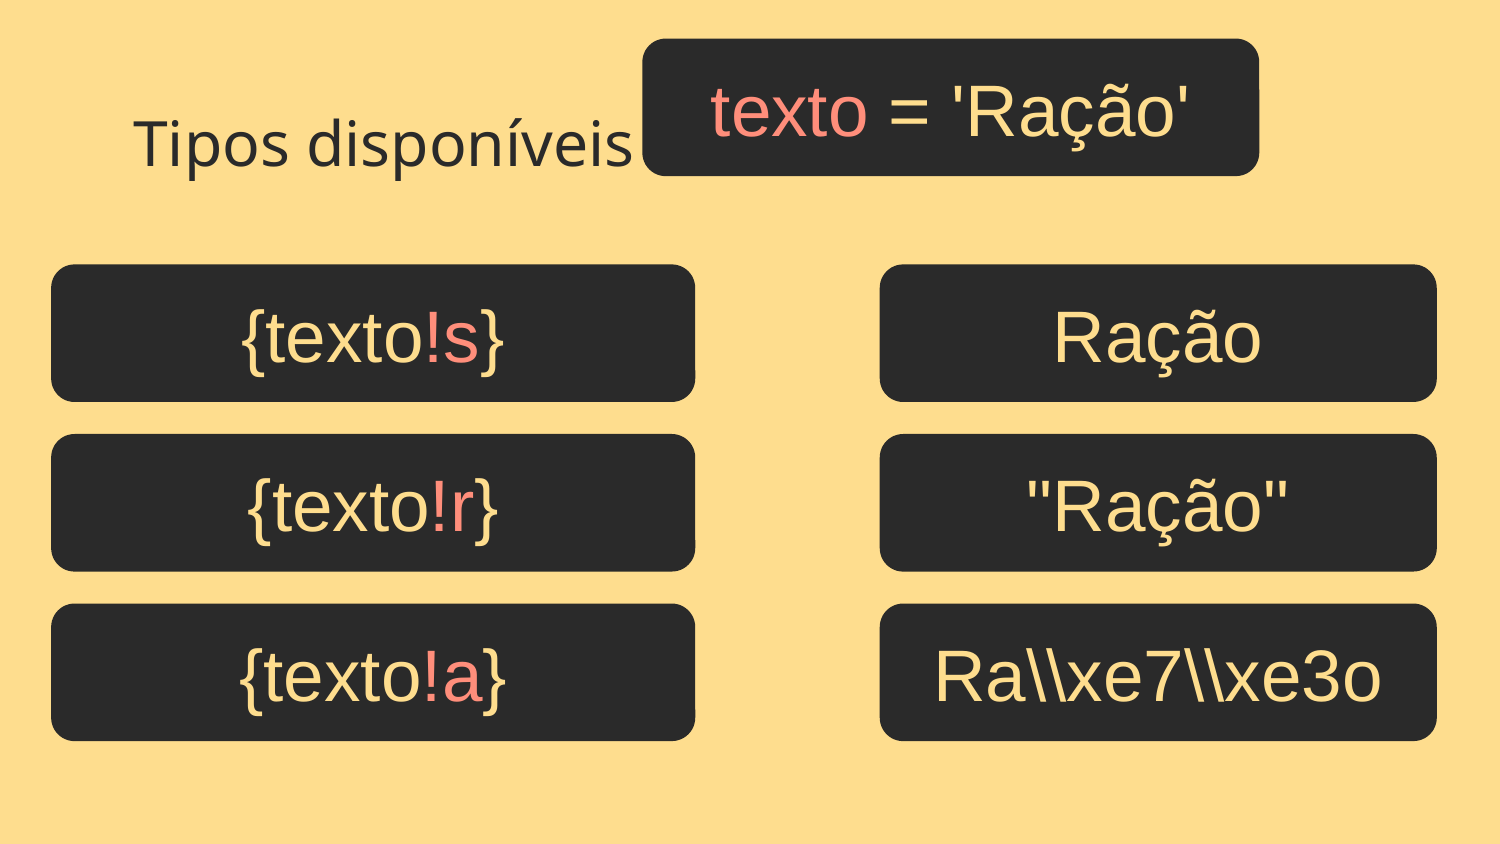

texto = 'Ração'
# Tipos disponíveis
{texto!s}
Ração
{texto!r}
"Ração"
{texto!a}
Ra\\xe7\\xe3o